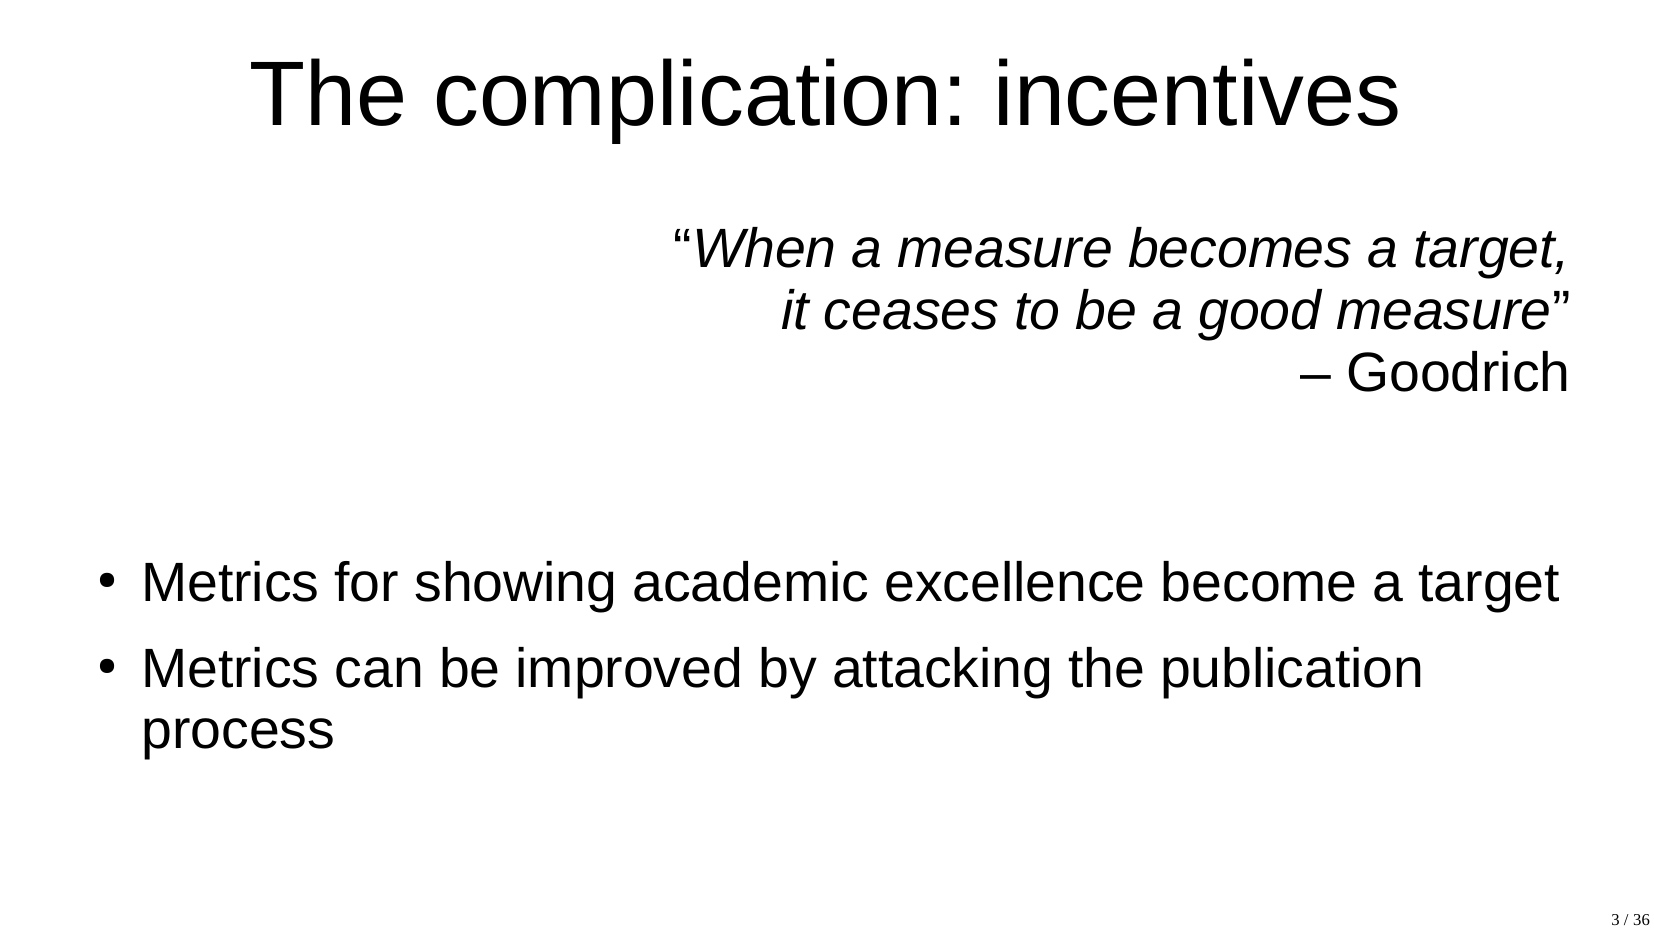

# The complication: incentives
“When a measure becomes a target,
 it ceases to be a good measure”
– Goodrich
Metrics for showing academic excellence become a target
Metrics can be improved by attacking the publication process
3